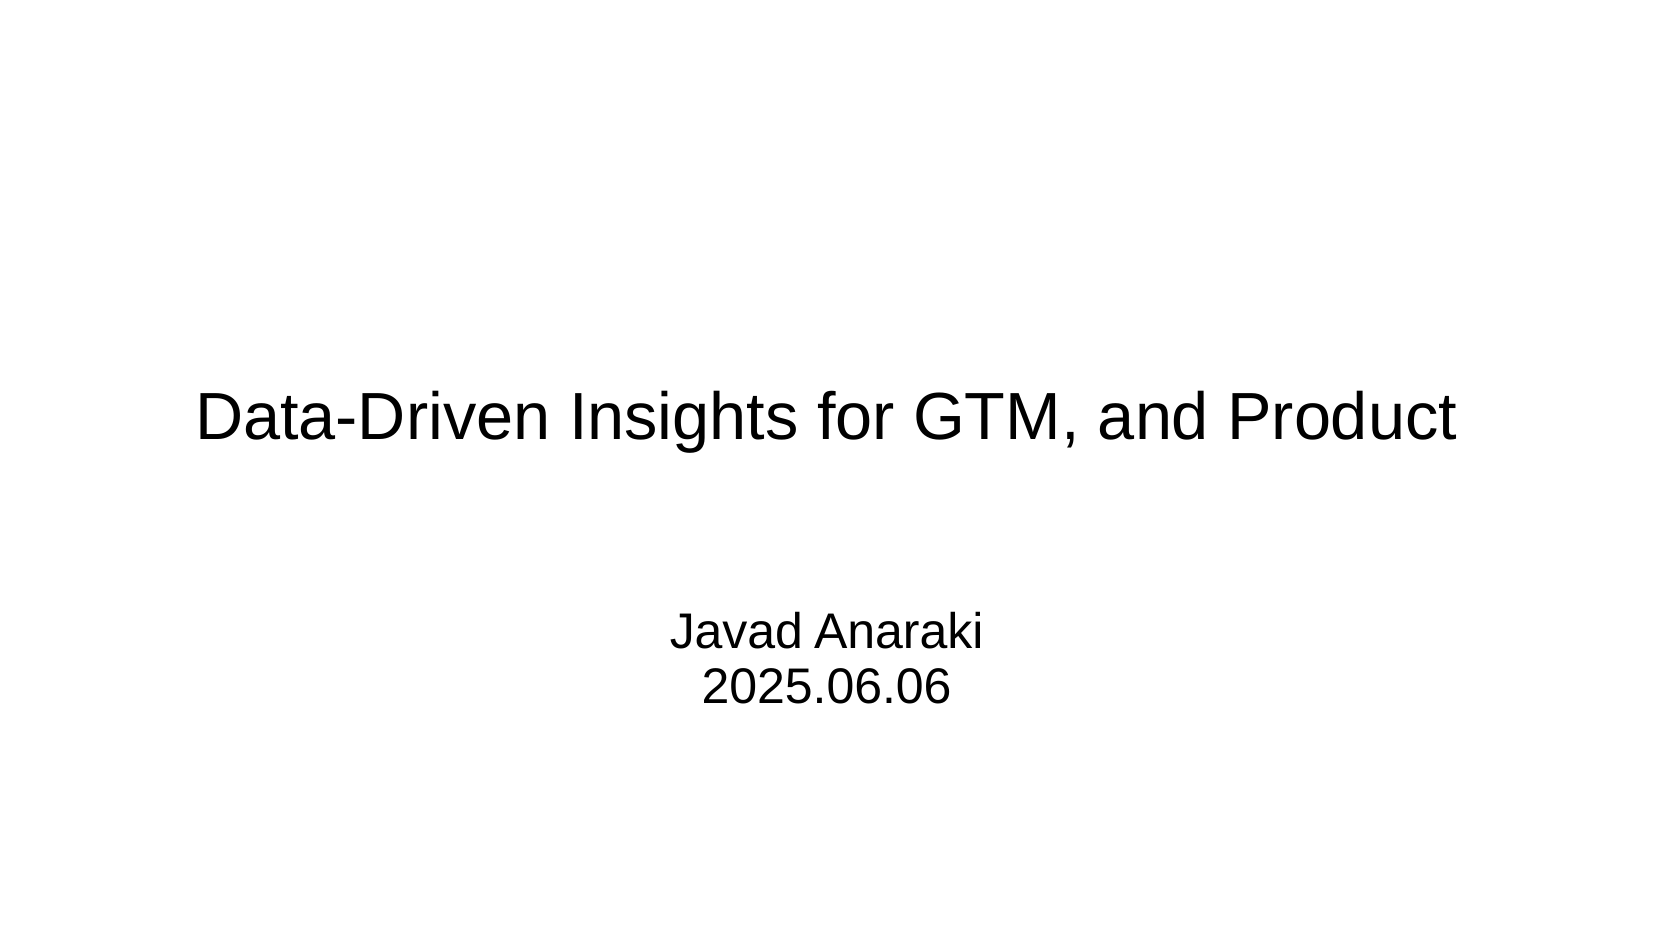

# Data-Driven Insights for GTM, and Product
Javad Anaraki
2025.06.06